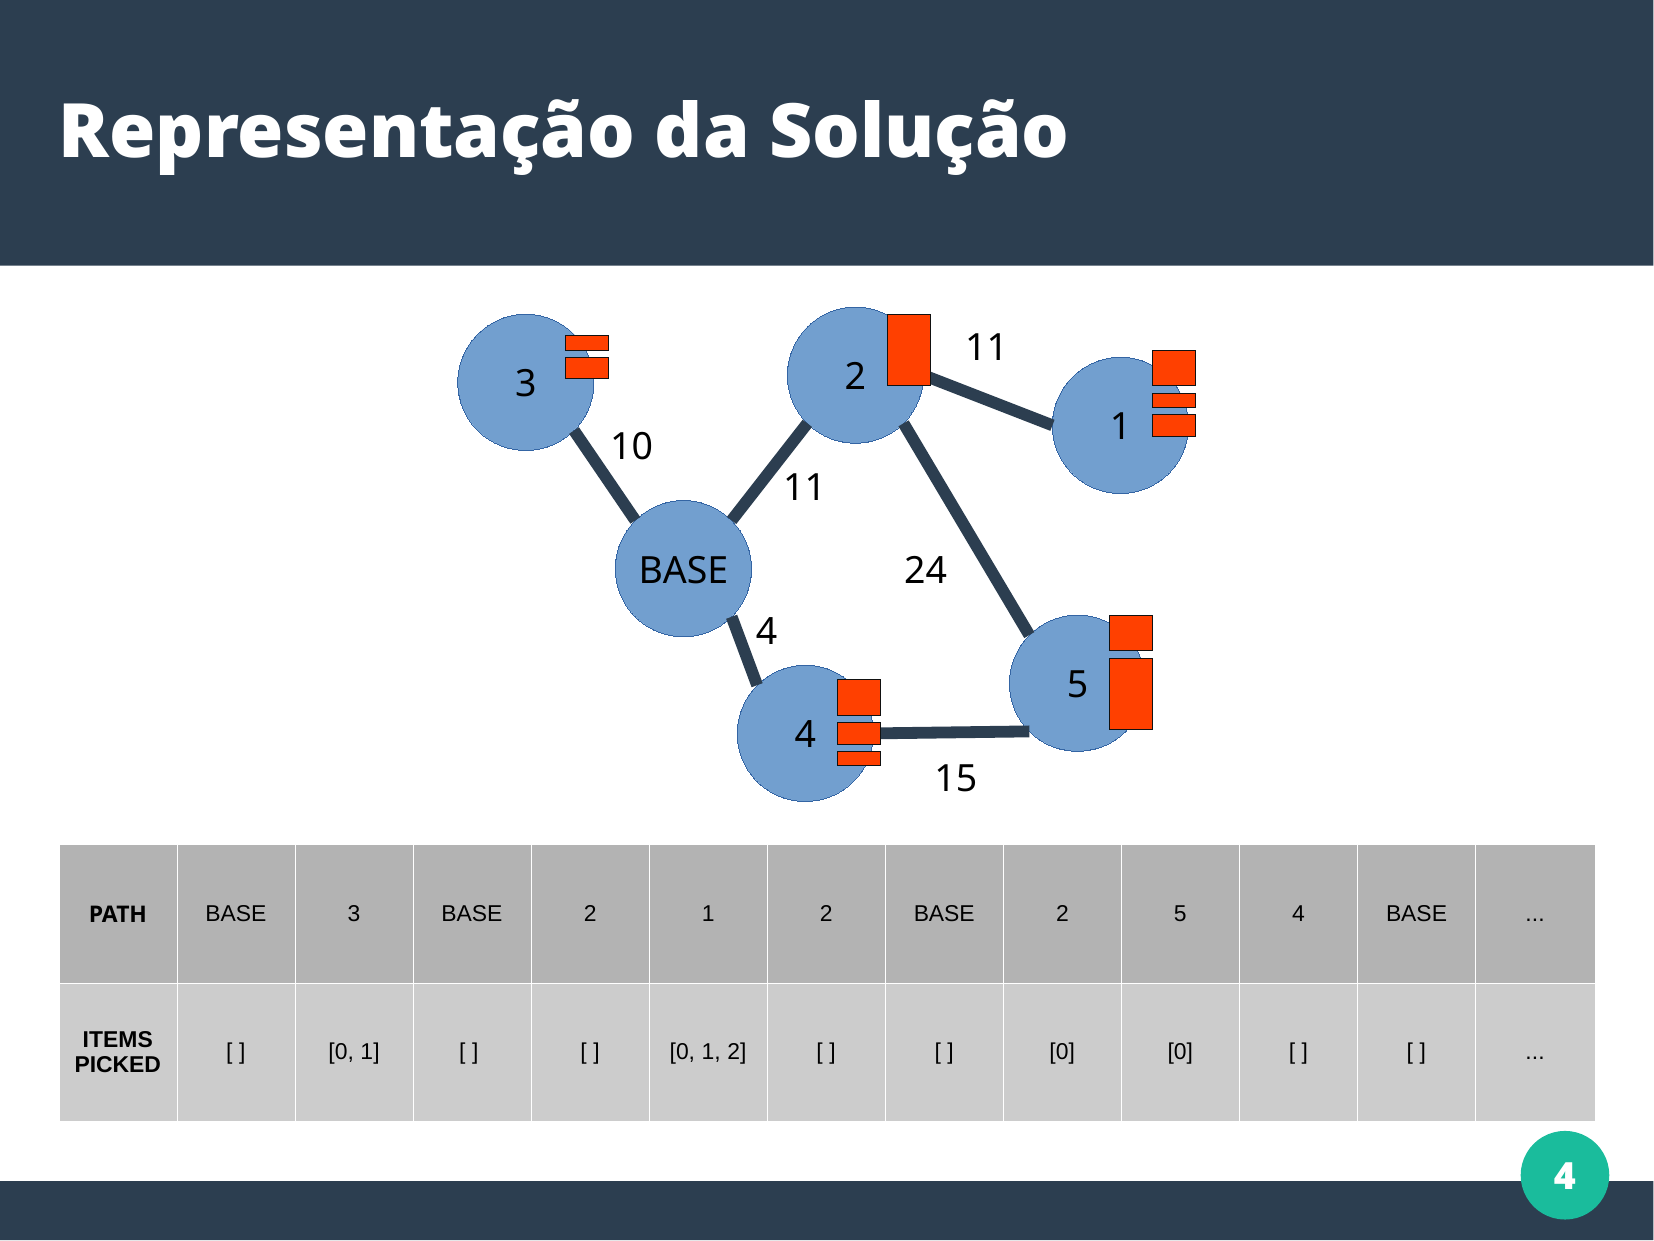

# Representação da Solução
2
11
3
1
10
11
BASE
24
4
5
4
15
| PATH | BASE | 3 | BASE | 2 | 1 | 2 | BASE | 2 | 5 | 4 | BASE | ... |
| --- | --- | --- | --- | --- | --- | --- | --- | --- | --- | --- | --- | --- |
| ITEMS PICKED | [ ] | [0, 1] | [ ] | [ ] | [0, 1, 2] | [ ] | [ ] | [0] | [0] | [ ] | [ ] | ... |
4